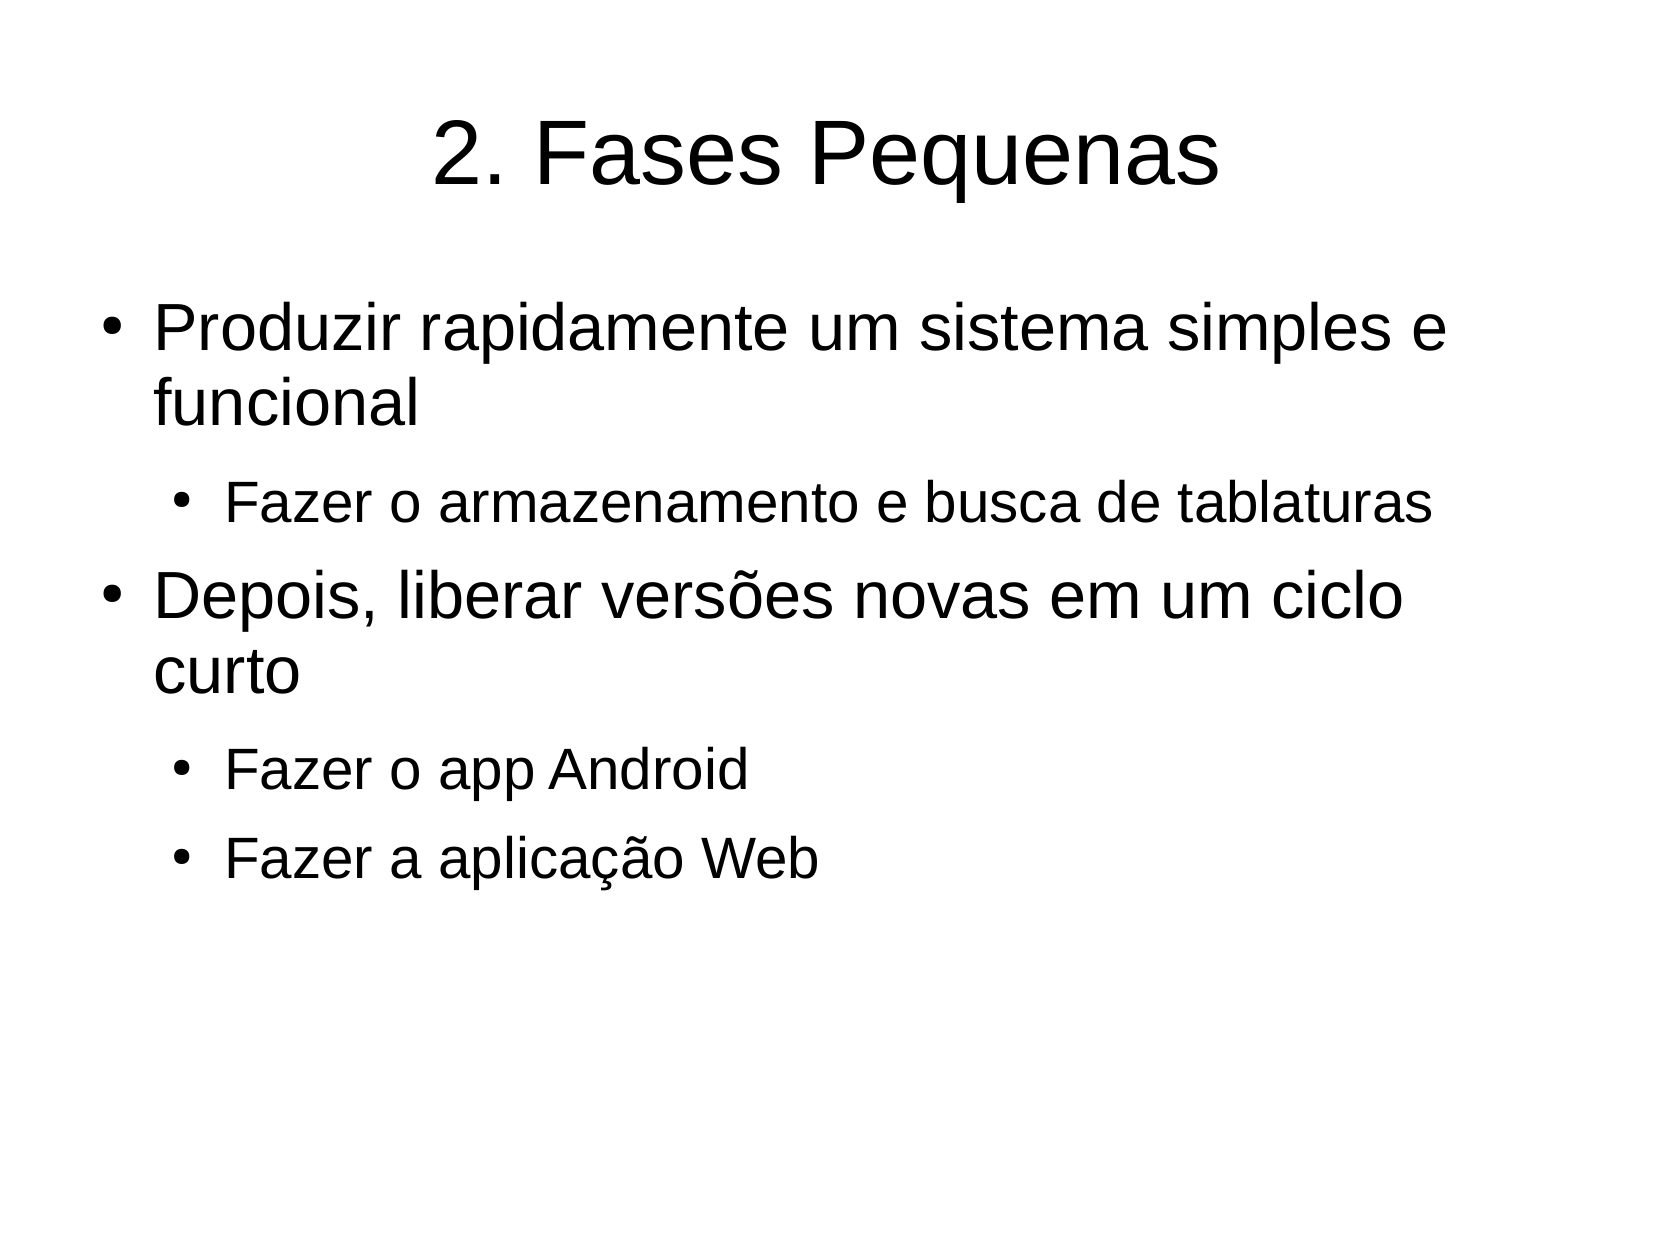

# 2. Fases Pequenas
Produzir rapidamente um sistema simples e funcional
Fazer o armazenamento e busca de tablaturas
Depois, liberar versões novas em um ciclo curto
Fazer o app Android
Fazer a aplicação Web